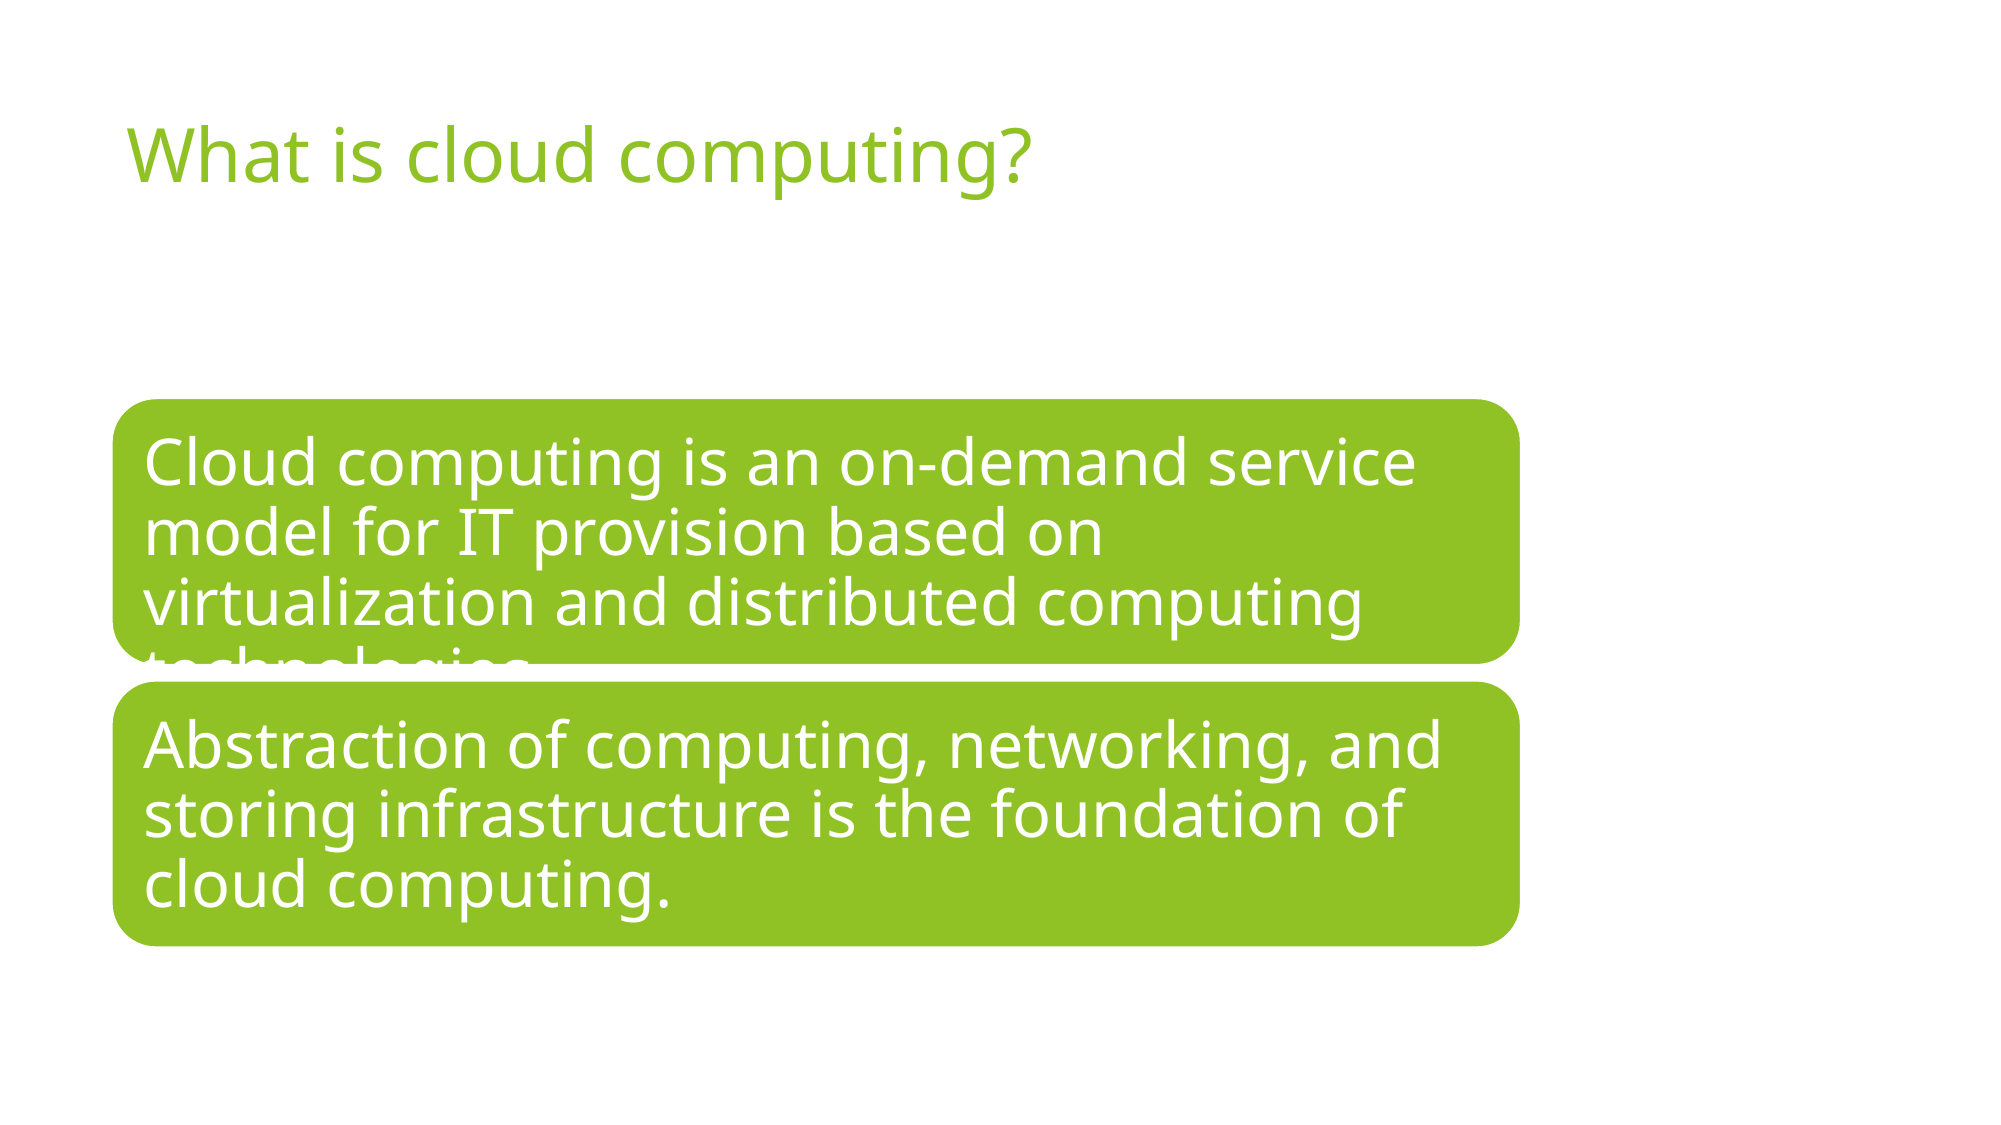

# What is cloud computing?
Cloud computing is an on-demand service model for IT provision based on virtualization and distributed computing technologies.
Abstraction of computing, networking, and storing infrastructure is the foundation of cloud computing.